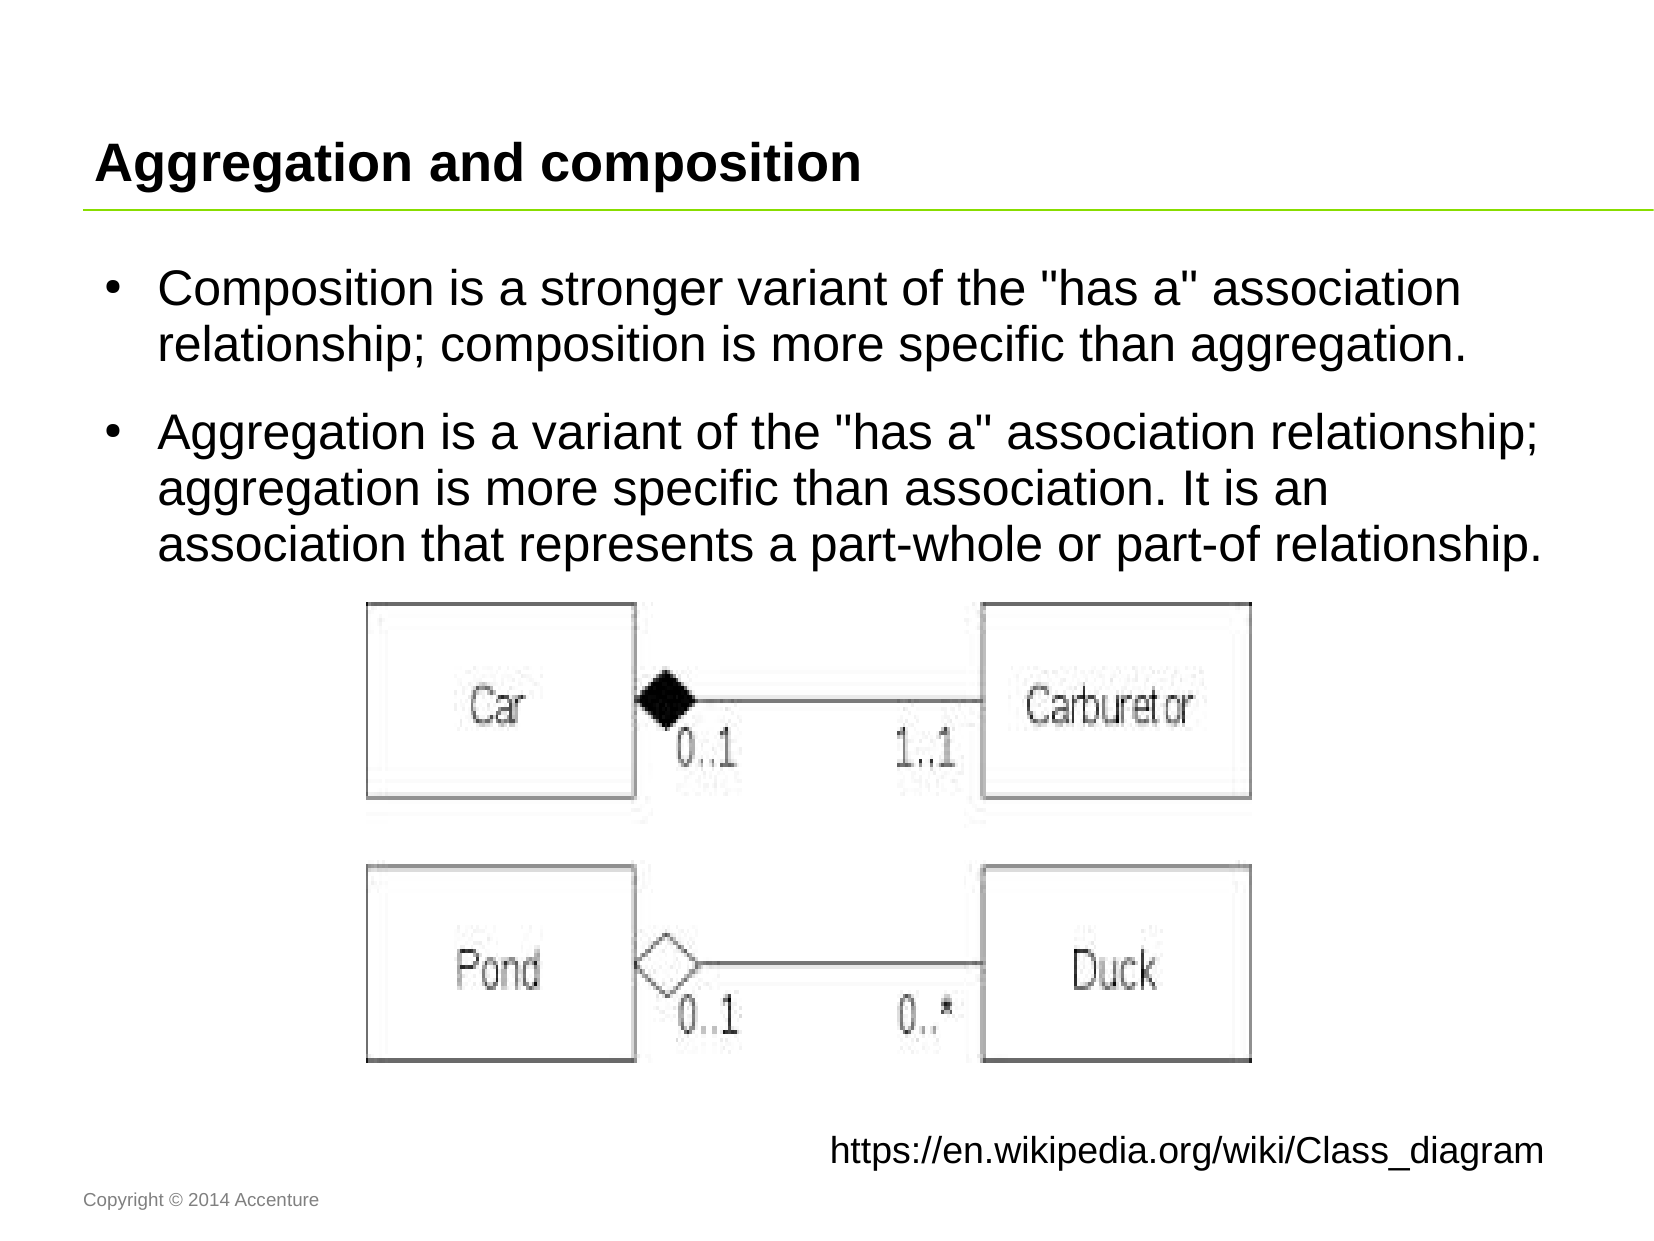

# Aggregation and composition
Composition is a stronger variant of the "has a" association relationship; composition is more specific than aggregation.
Aggregation is a variant of the "has a" association relationship; aggregation is more specific than association. It is an association that represents a part-whole or part-of relationship.
https://en.wikipedia.org/wiki/Class_diagram